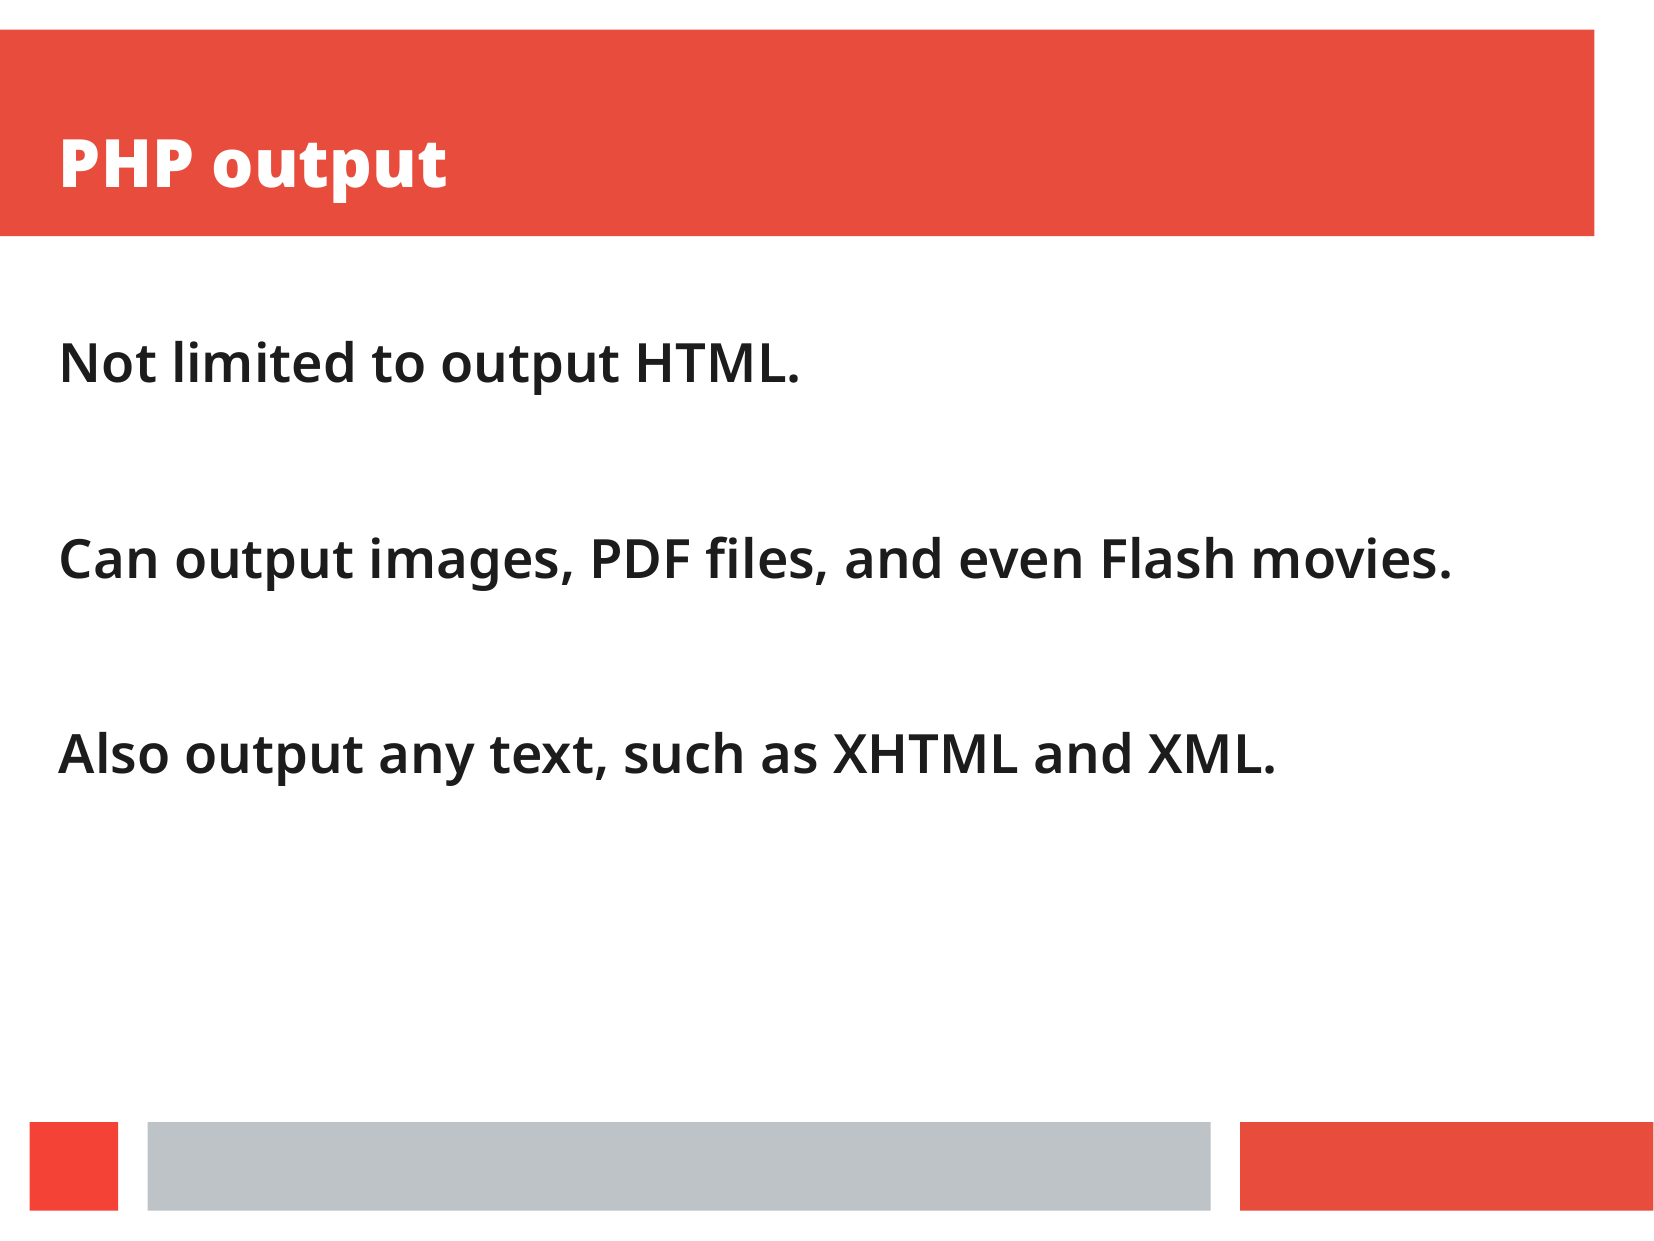

# PHP output
Not limited to output HTML.
Can output images, PDF files, and even Flash movies.
Also output any text, such as XHTML and XML.